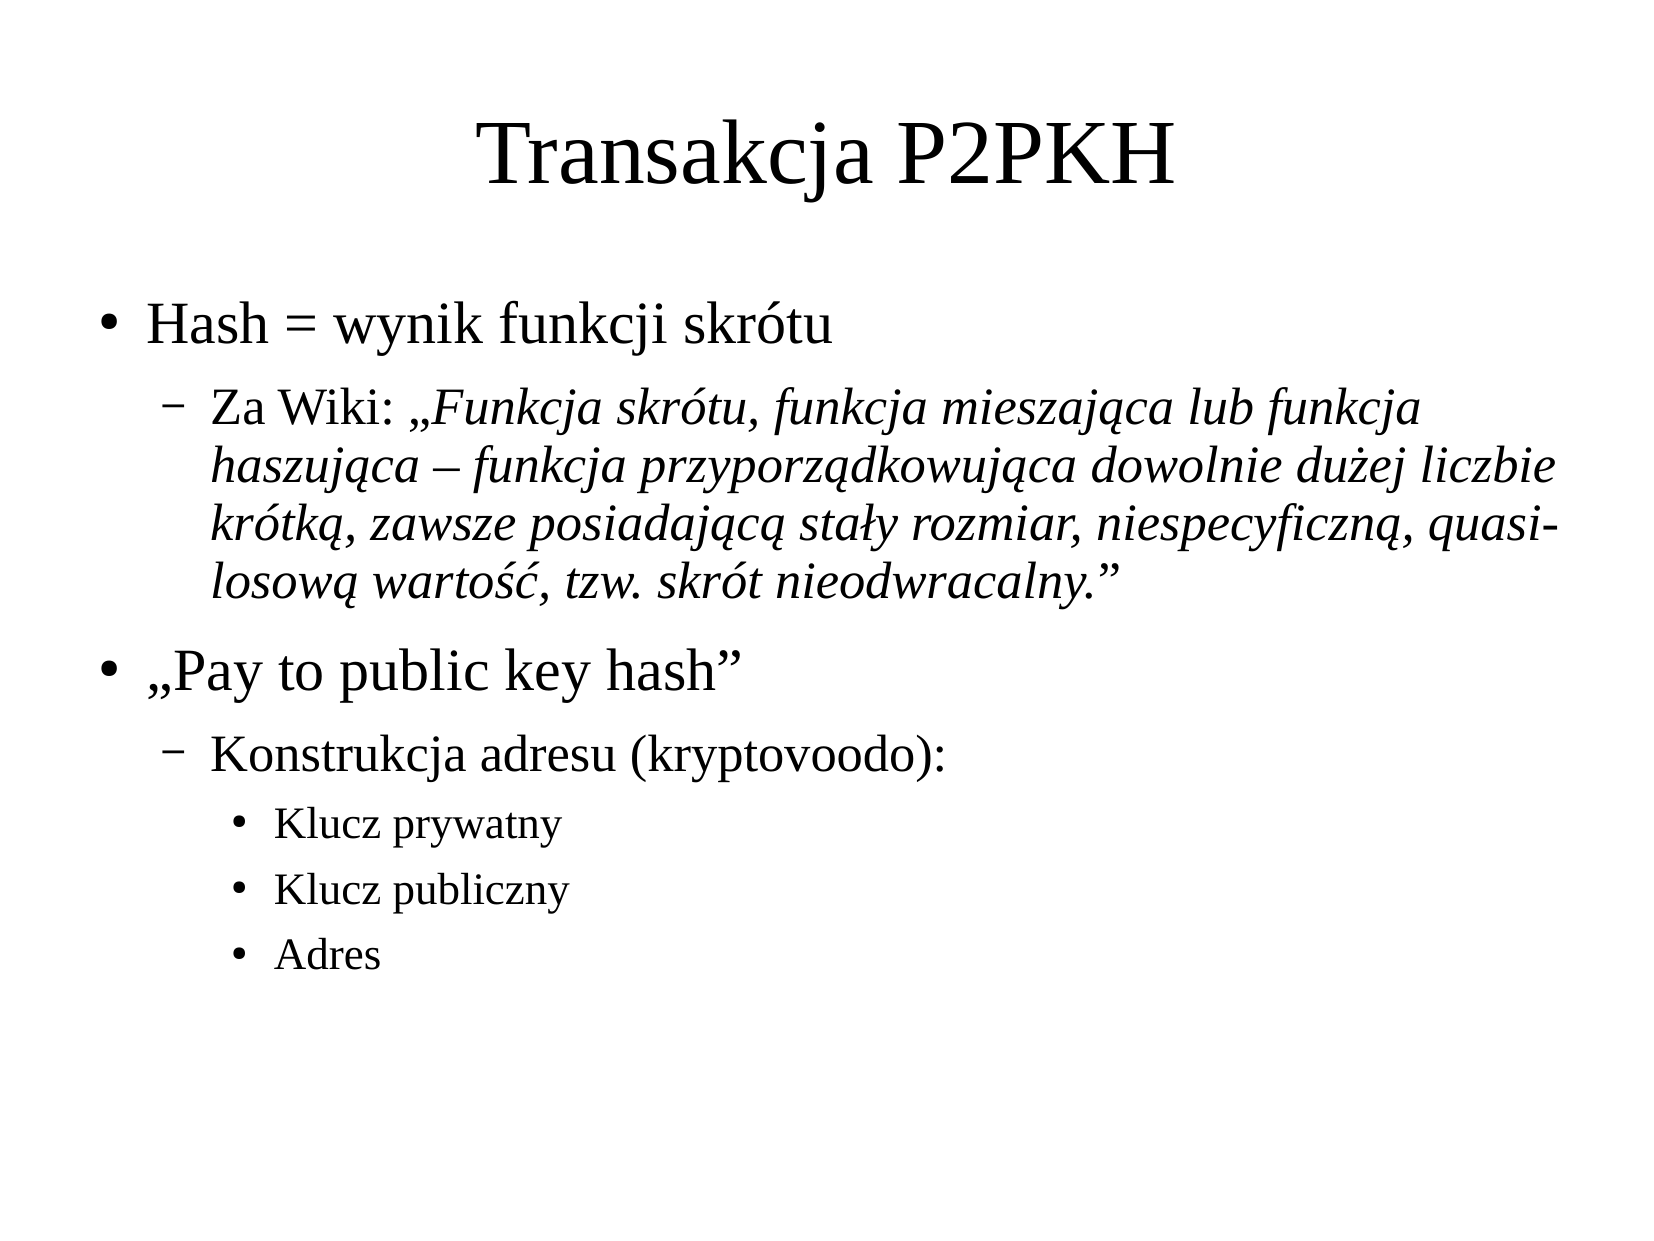

# Transakcja P2PKH
Hash = wynik funkcji skrótu
Za Wiki: „Funkcja skrótu, funkcja mieszająca lub funkcja haszująca – funkcja przyporządkowująca dowolnie dużej liczbie krótką, zawsze posiadającą stały rozmiar, niespecyficzną, quasi-losową wartość, tzw. skrót nieodwracalny.”
„Pay to public key hash”
Konstrukcja adresu (kryptovoodo):
Klucz prywatny
Klucz publiczny
Adres